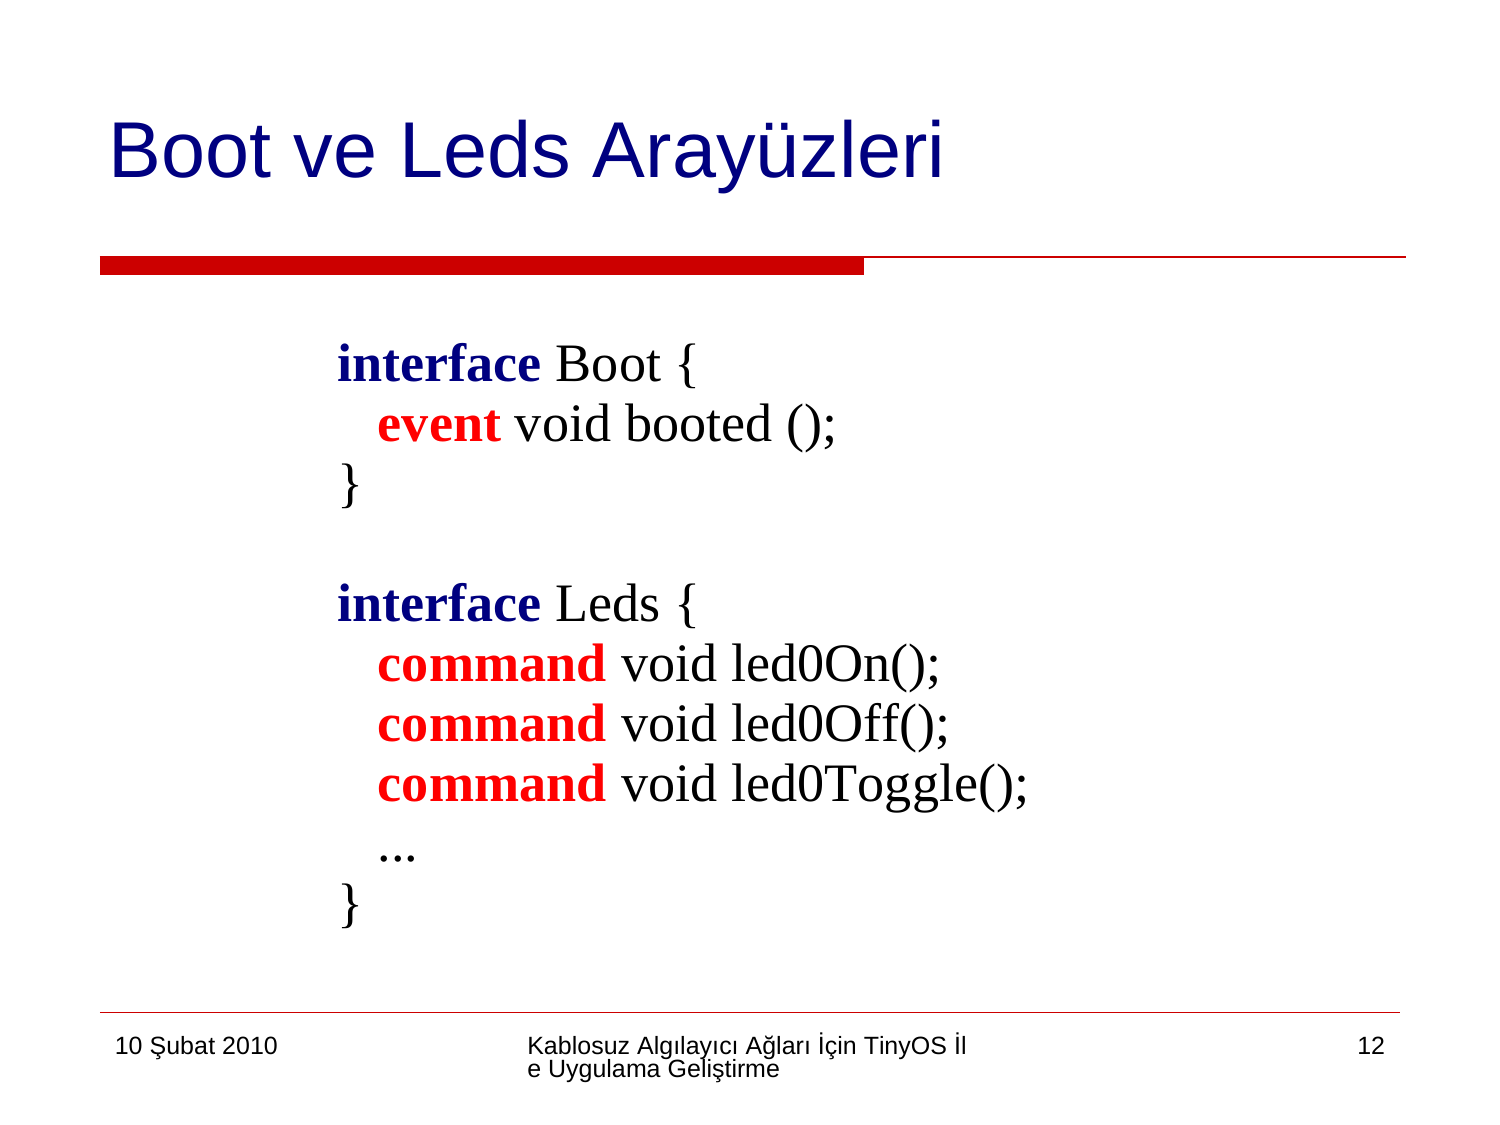

# Boot ve Leds Arayüzleri
| interface Boot { event void booted (); } interface Leds { command void led0On(); command void led0Off(); command void led0Toggle(); ... } |
| --- |
10 Şubat 2010
Kablosuz Algılayıcı Ağları İçin TinyOS İle Uygulama Geliştirme
12